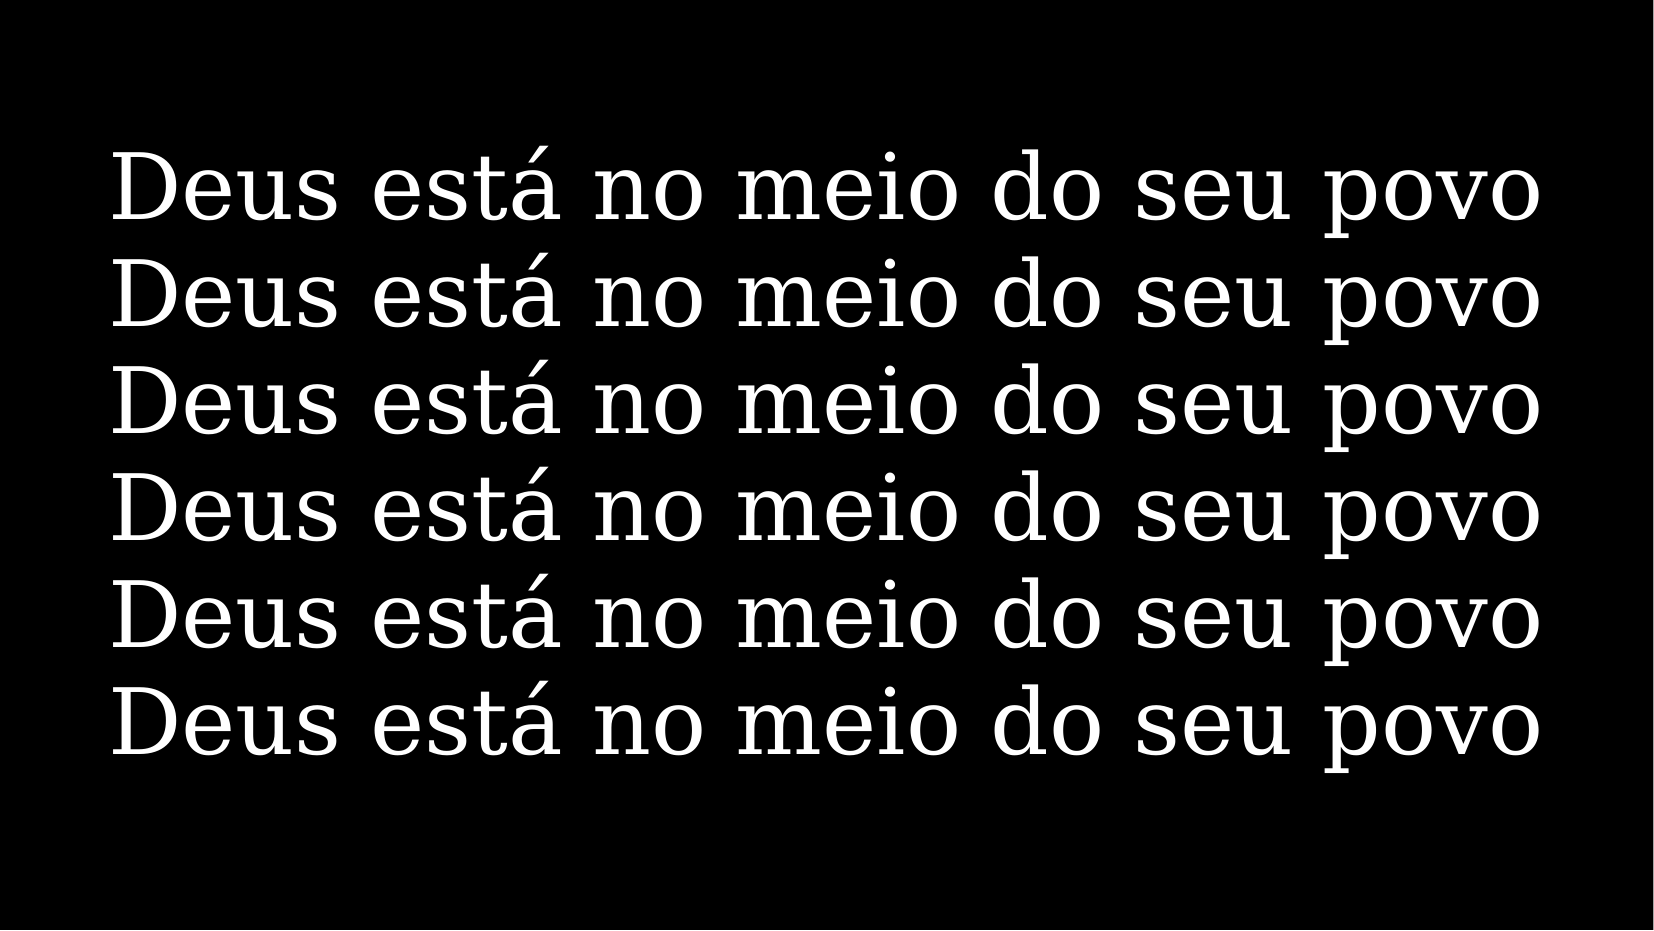

# Deus está no meio do seu povo
Deus está no meio do seu povo
Deus está no meio do seu povo
Deus está no meio do seu povo
Deus está no meio do seu povo
Deus está no meio do seu povo